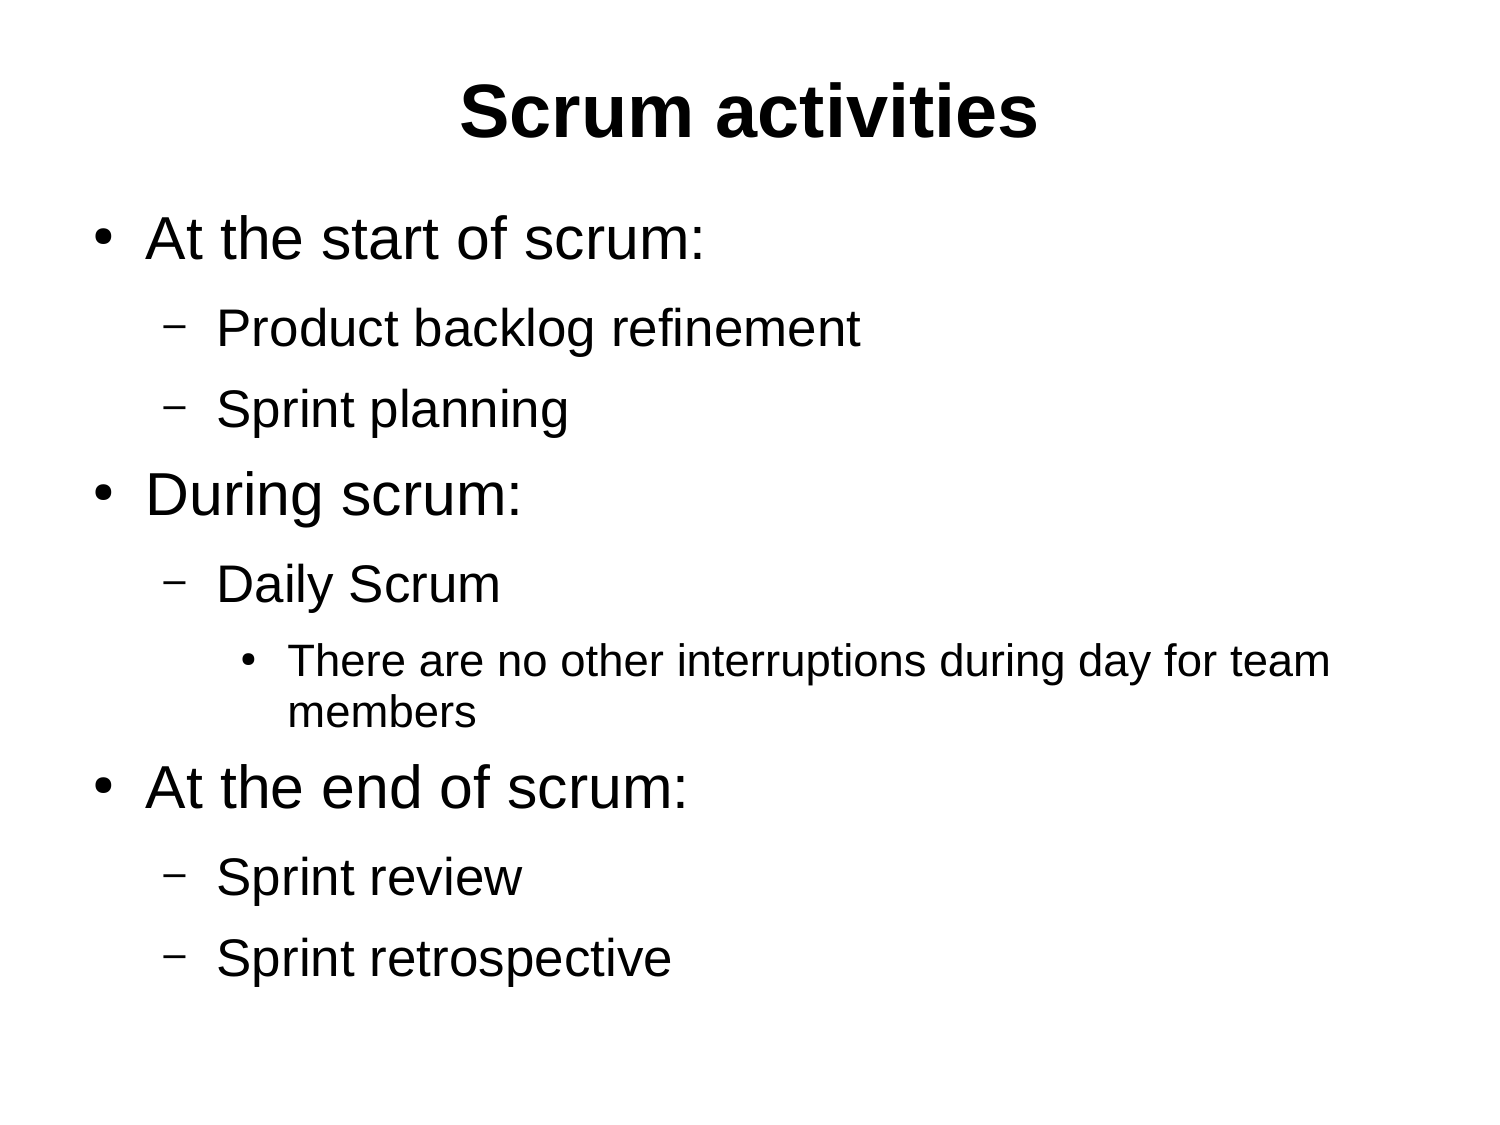

# Scrum activities
At the start of scrum:
Product backlog refinement
Sprint planning
During scrum:
Daily Scrum
There are no other interruptions during day for team members
At the end of scrum:
Sprint review
Sprint retrospective